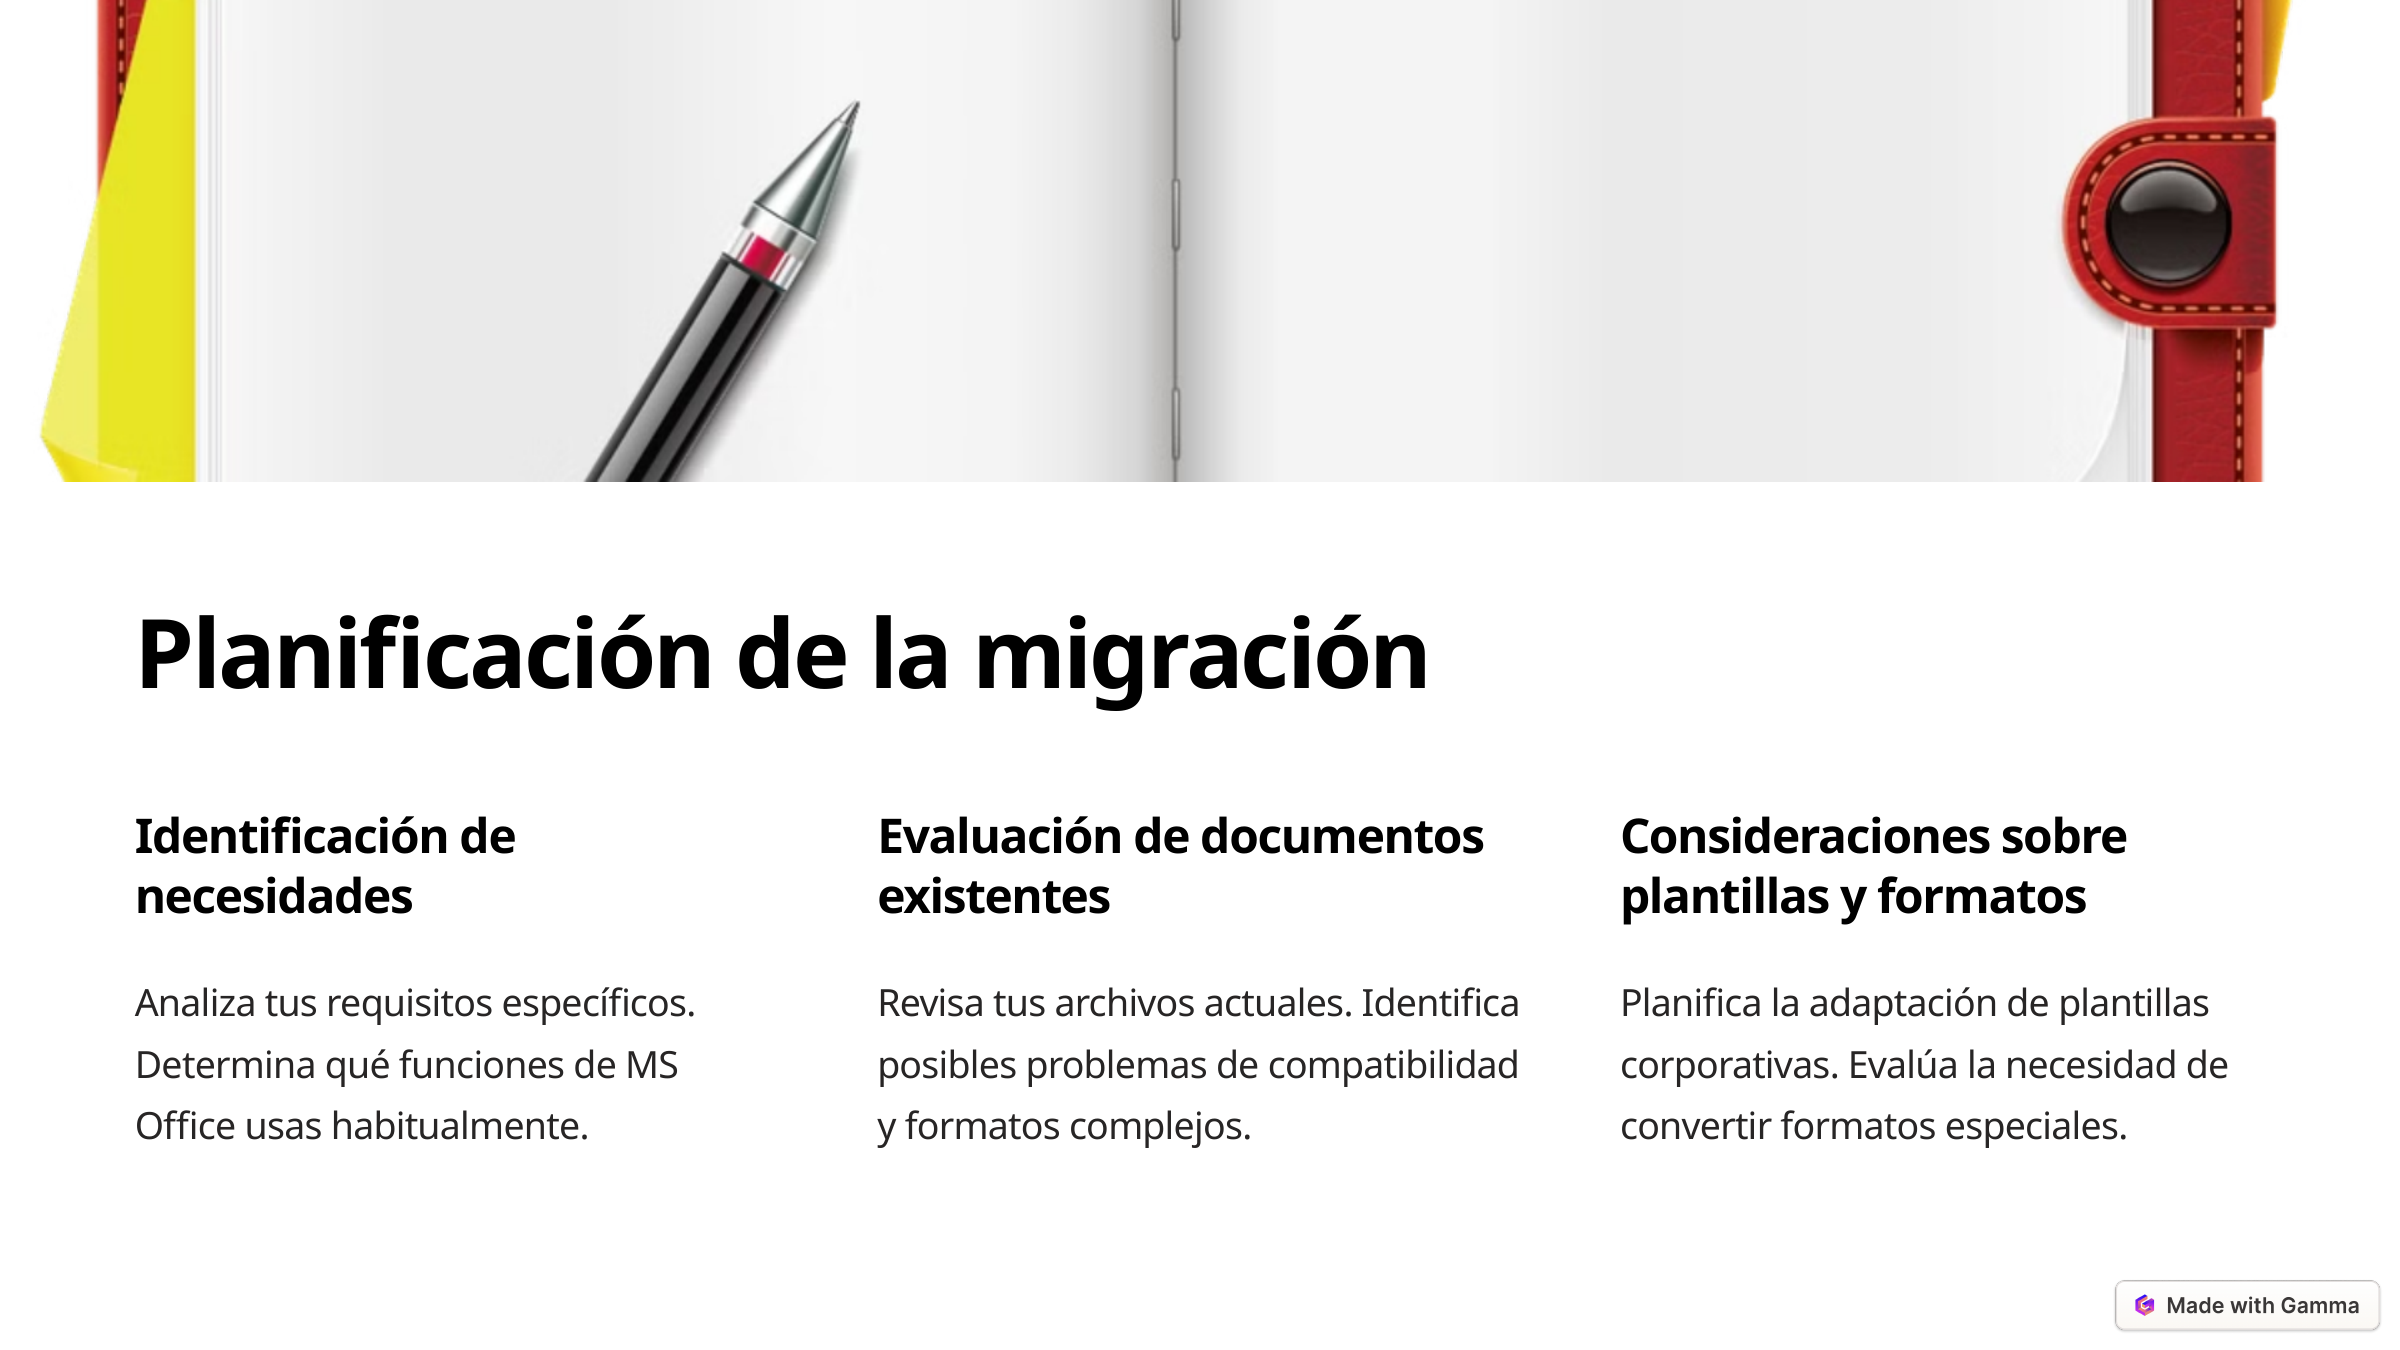

Planificación de la migración
Identificación de necesidades
Evaluación de documentos existentes
Consideraciones sobre plantillas y formatos
Analiza tus requisitos específicos. Determina qué funciones de MS Office usas habitualmente.
Revisa tus archivos actuales. Identifica posibles problemas de compatibilidad y formatos complejos.
Planifica la adaptación de plantillas corporativas. Evalúa la necesidad de convertir formatos especiales.